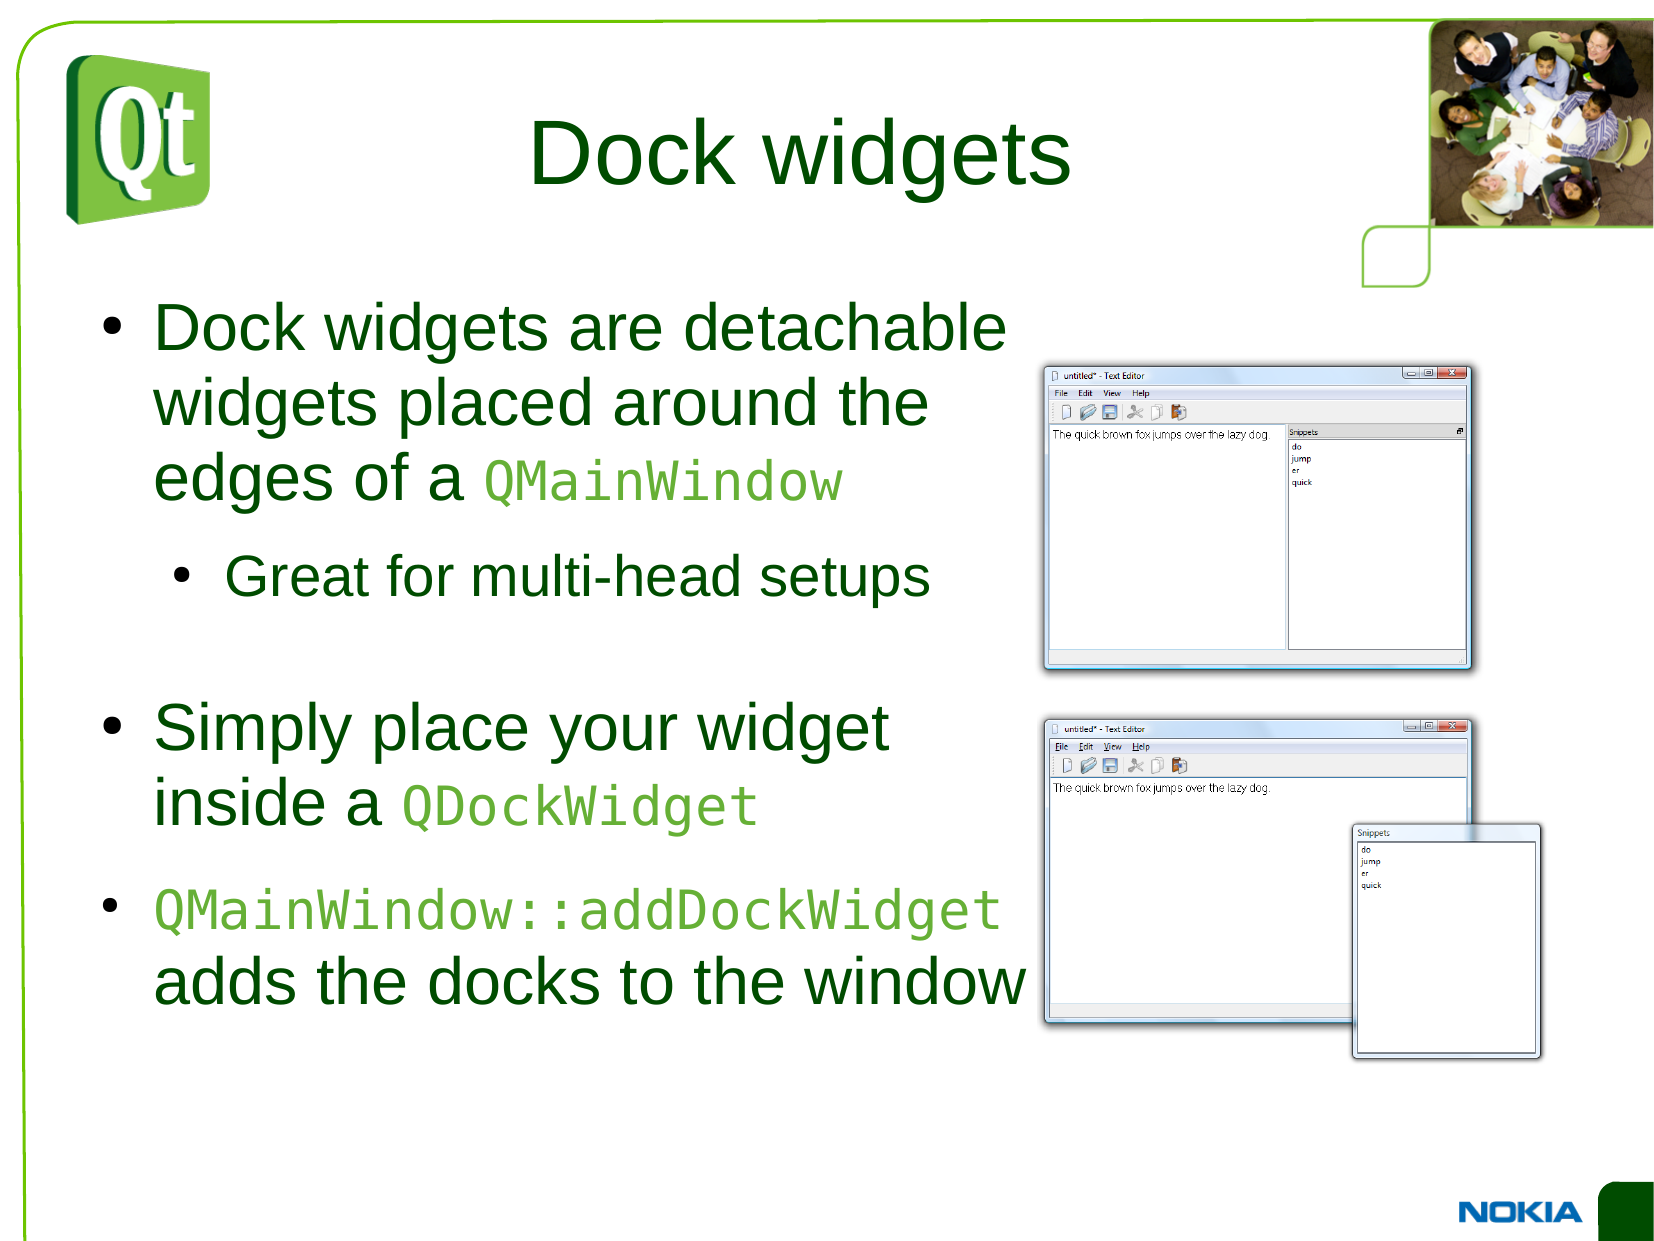

# Dock widgets
Dock widgets are detachable
widgets placed around the edges of a QMainWindow
Great for multi-head setups
Simply place your widget inside a QDockWidget
QMainWindow::addDockWidget adds the docks to the window